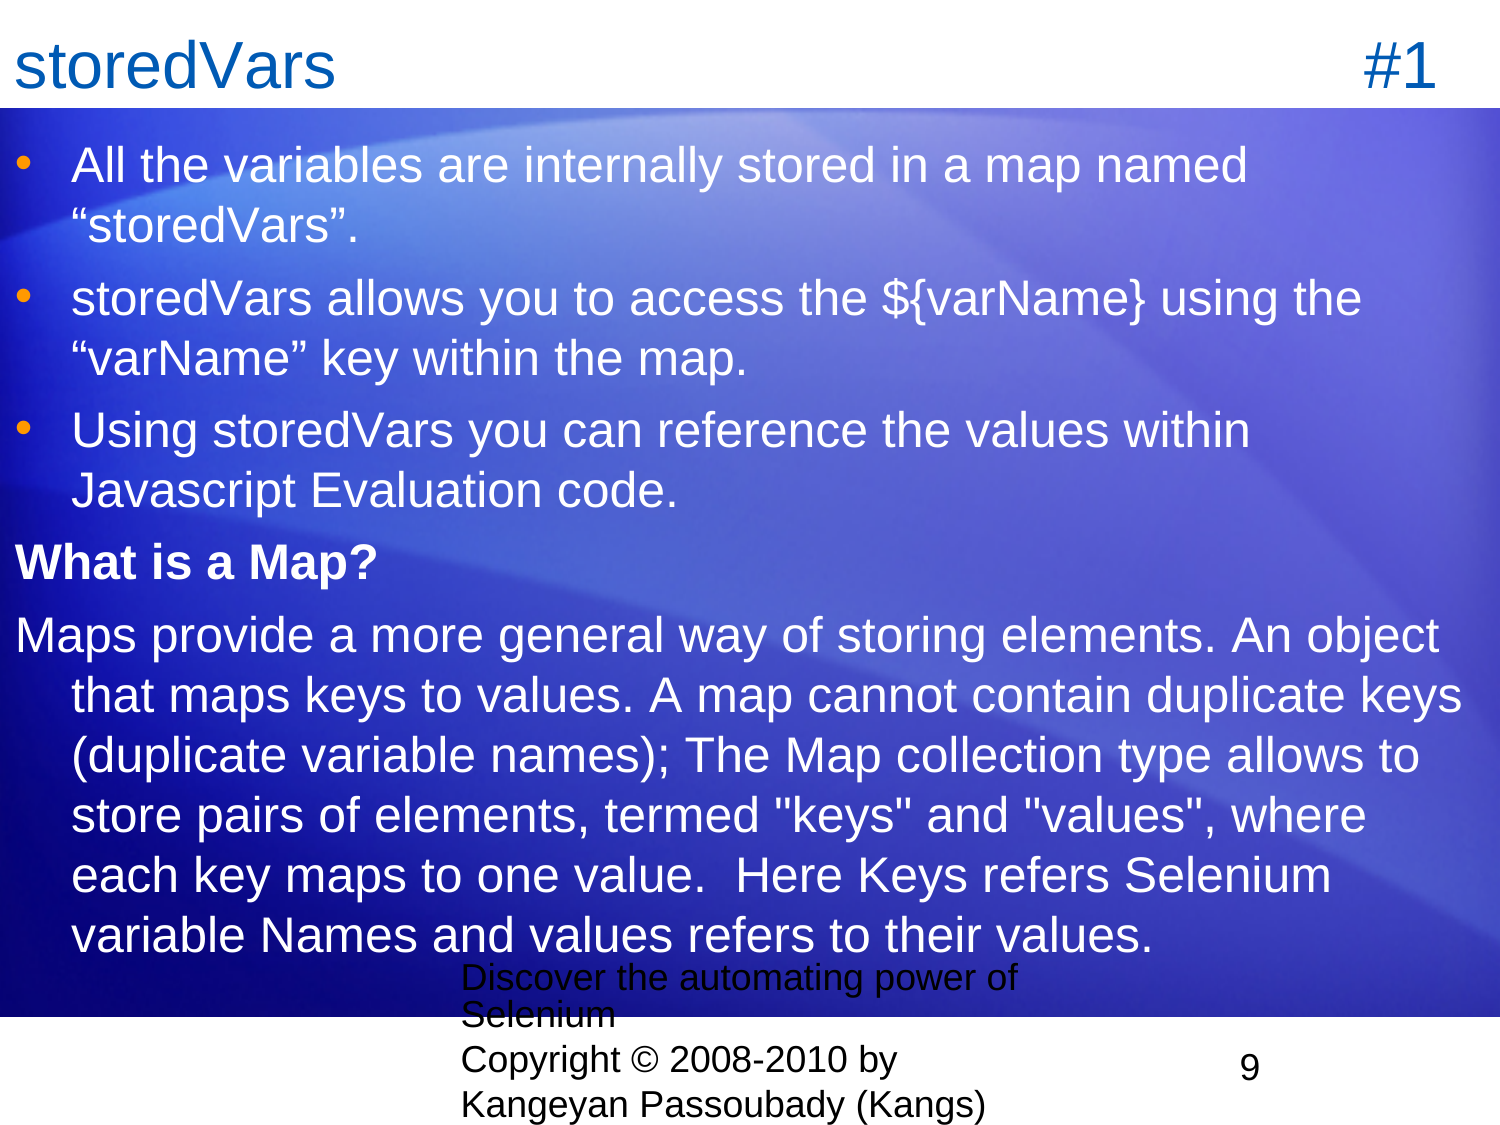

# storedVars							#1
All the variables are internally stored in a map named “storedVars”.
storedVars allows you to access the ${varName} using the “varName” key within the map.
Using storedVars you can reference the values within Javascript Evaluation code.
What is a Map?
Maps provide a more general way of storing elements. An object that maps keys to values. A map cannot contain duplicate keys (duplicate variable names); The Map collection type allows to store pairs of elements, termed "keys" and "values", where each key maps to one value. Here Keys refers Selenium variable Names and values refers to their values.
Discover the automating power of Selenium
9